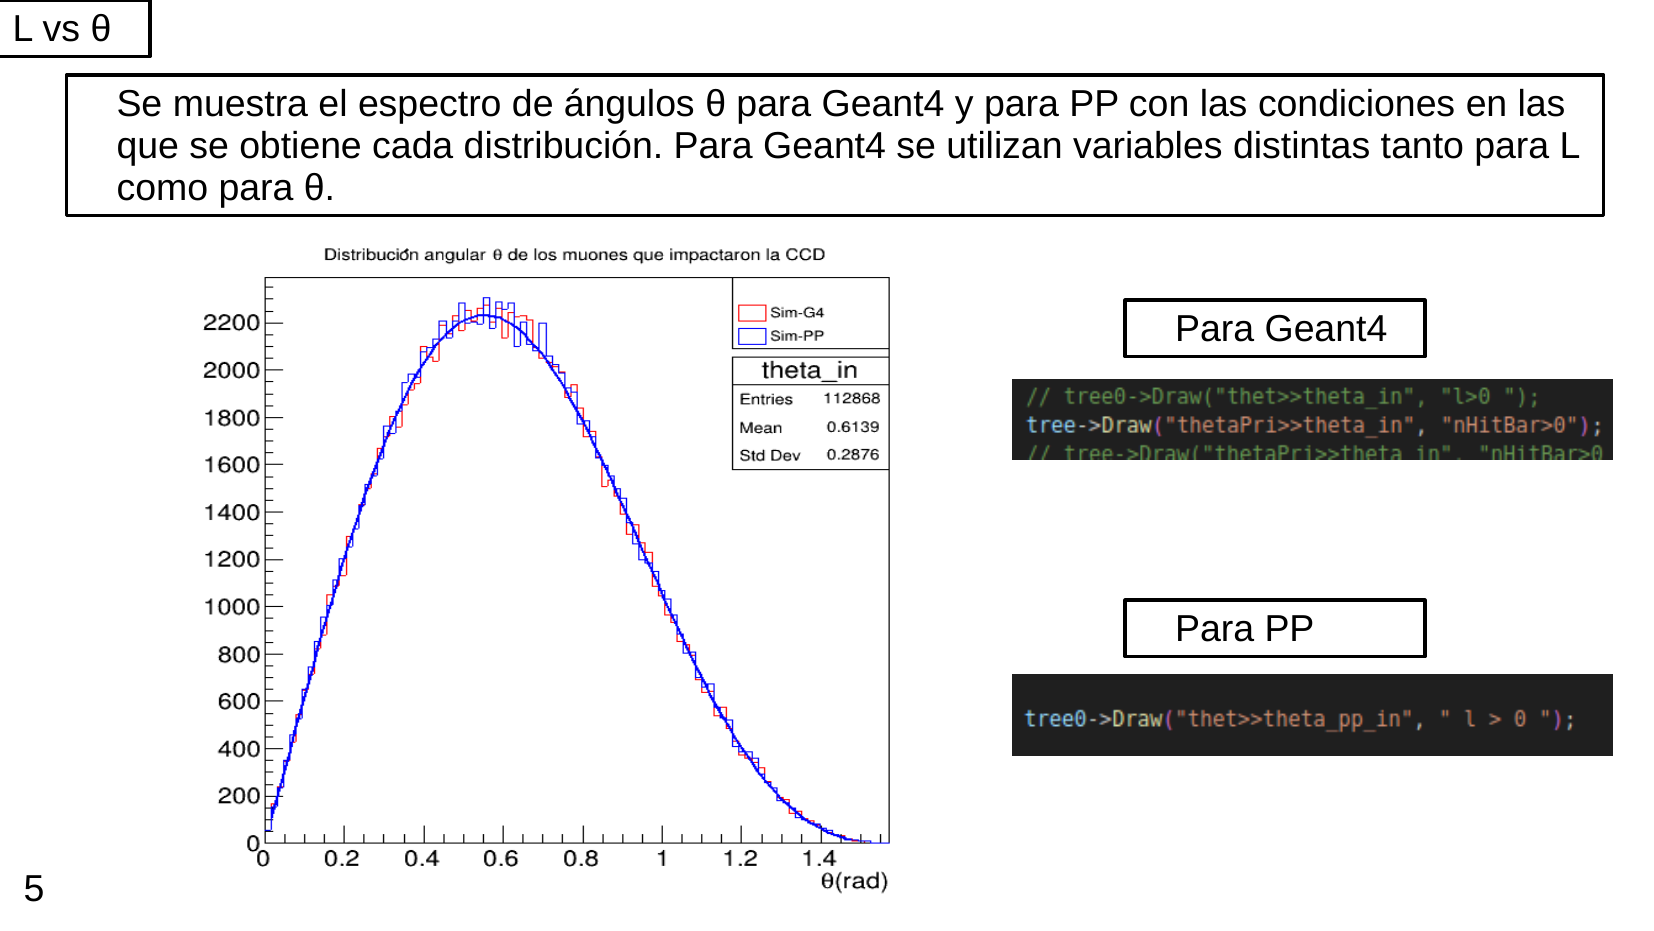

L vs θ
Se muestra el espectro de ángulos θ para Geant4 y para PP con las condiciones en las que se obtiene cada distribución. Para Geant4 se utilizan variables distintas tanto para L como para θ.
Para Geant4
Para PP